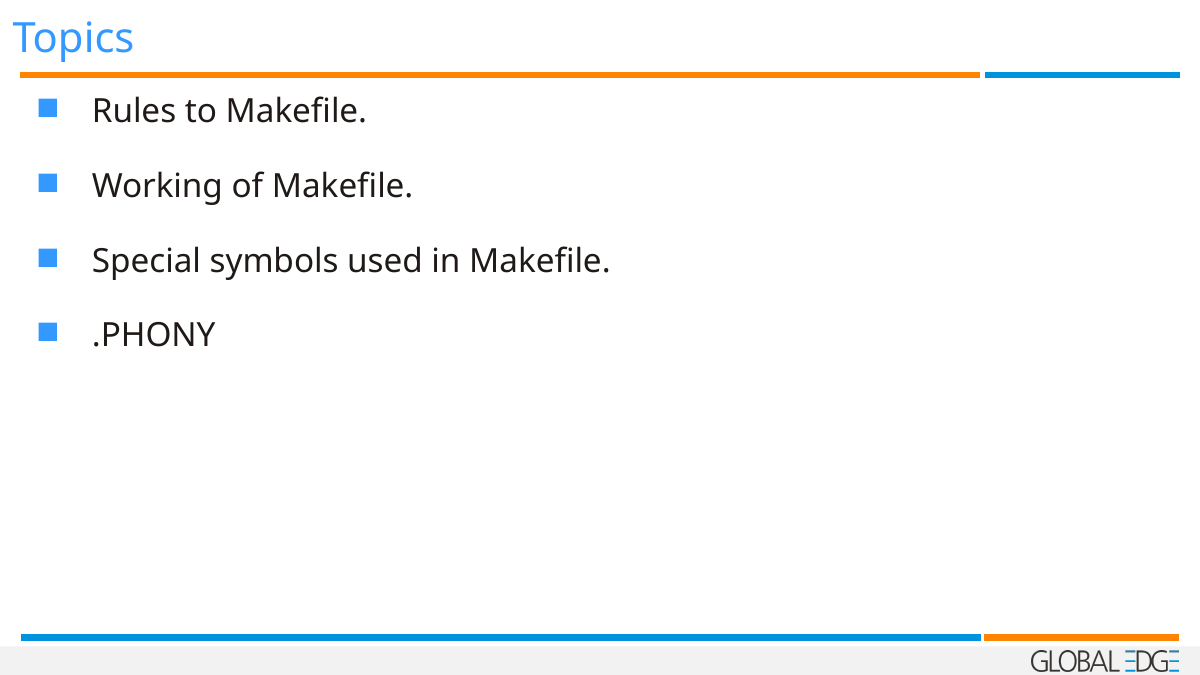

# Topics
Rules to Makefile.
Working of Makefile.
Special symbols used in Makefile.
.PHONY